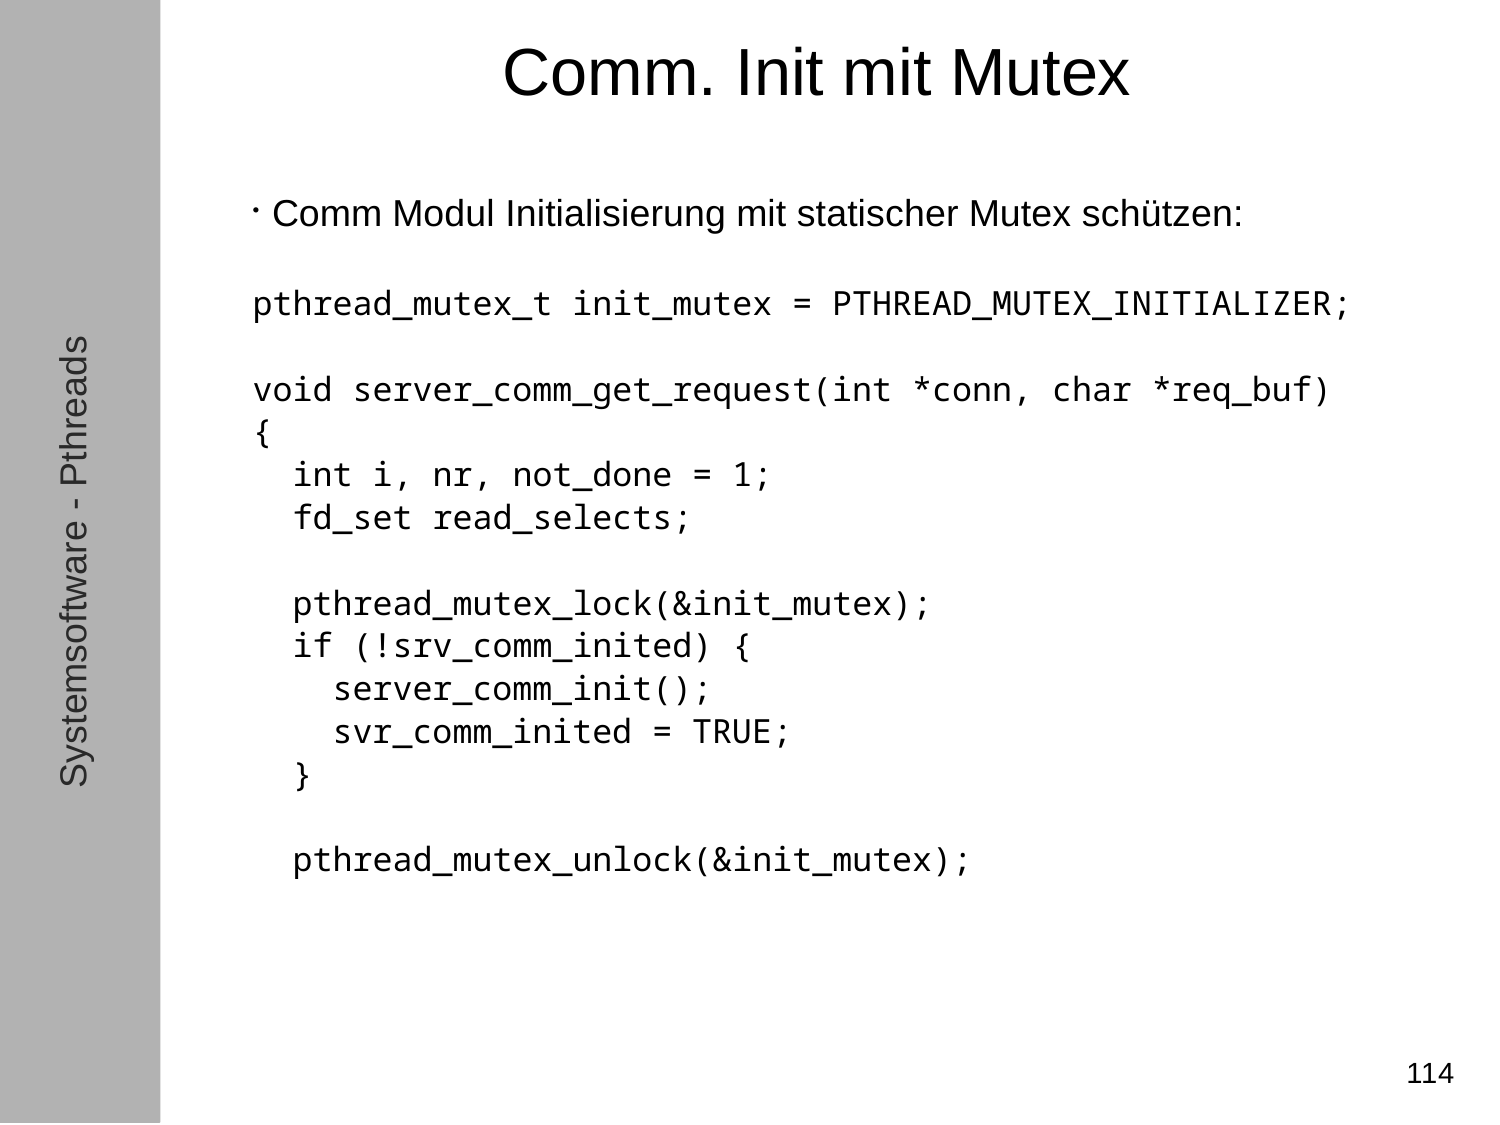

Comm. Init mit Mutex
Comm Modul Initialisierung mit statischer Mutex schützen:
pthread_mutex_t init_mutex = PTHREAD_MUTEX_INITIALIZER;
void server_comm_get_request(int *conn, char *req_buf)
{
 int i, nr, not_done = 1;
 fd_set read_selects;
 pthread_mutex_lock(&init_mutex);
 if (!srv_comm_inited) {
 server_comm_init();
 svr_comm_inited = TRUE;
 }
 pthread_mutex_unlock(&init_mutex);
Systemsoftware - Pthreads